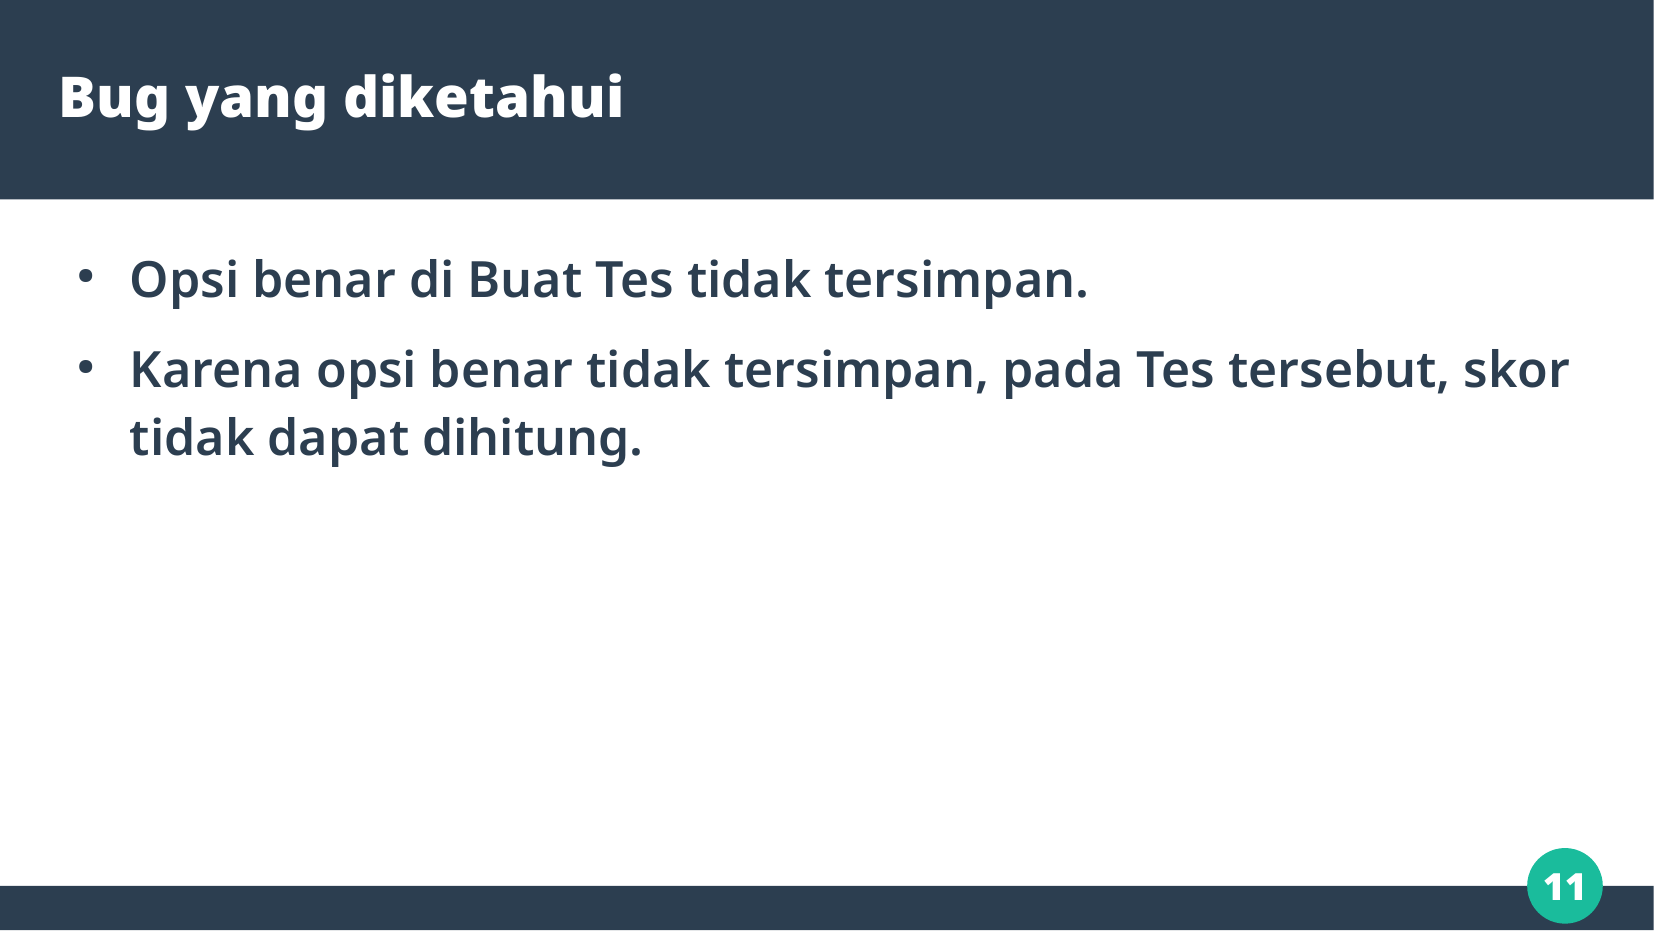

# Bug yang diketahui
Opsi benar di Buat Tes tidak tersimpan.
Karena opsi benar tidak tersimpan, pada Tes tersebut, skor tidak dapat dihitung.